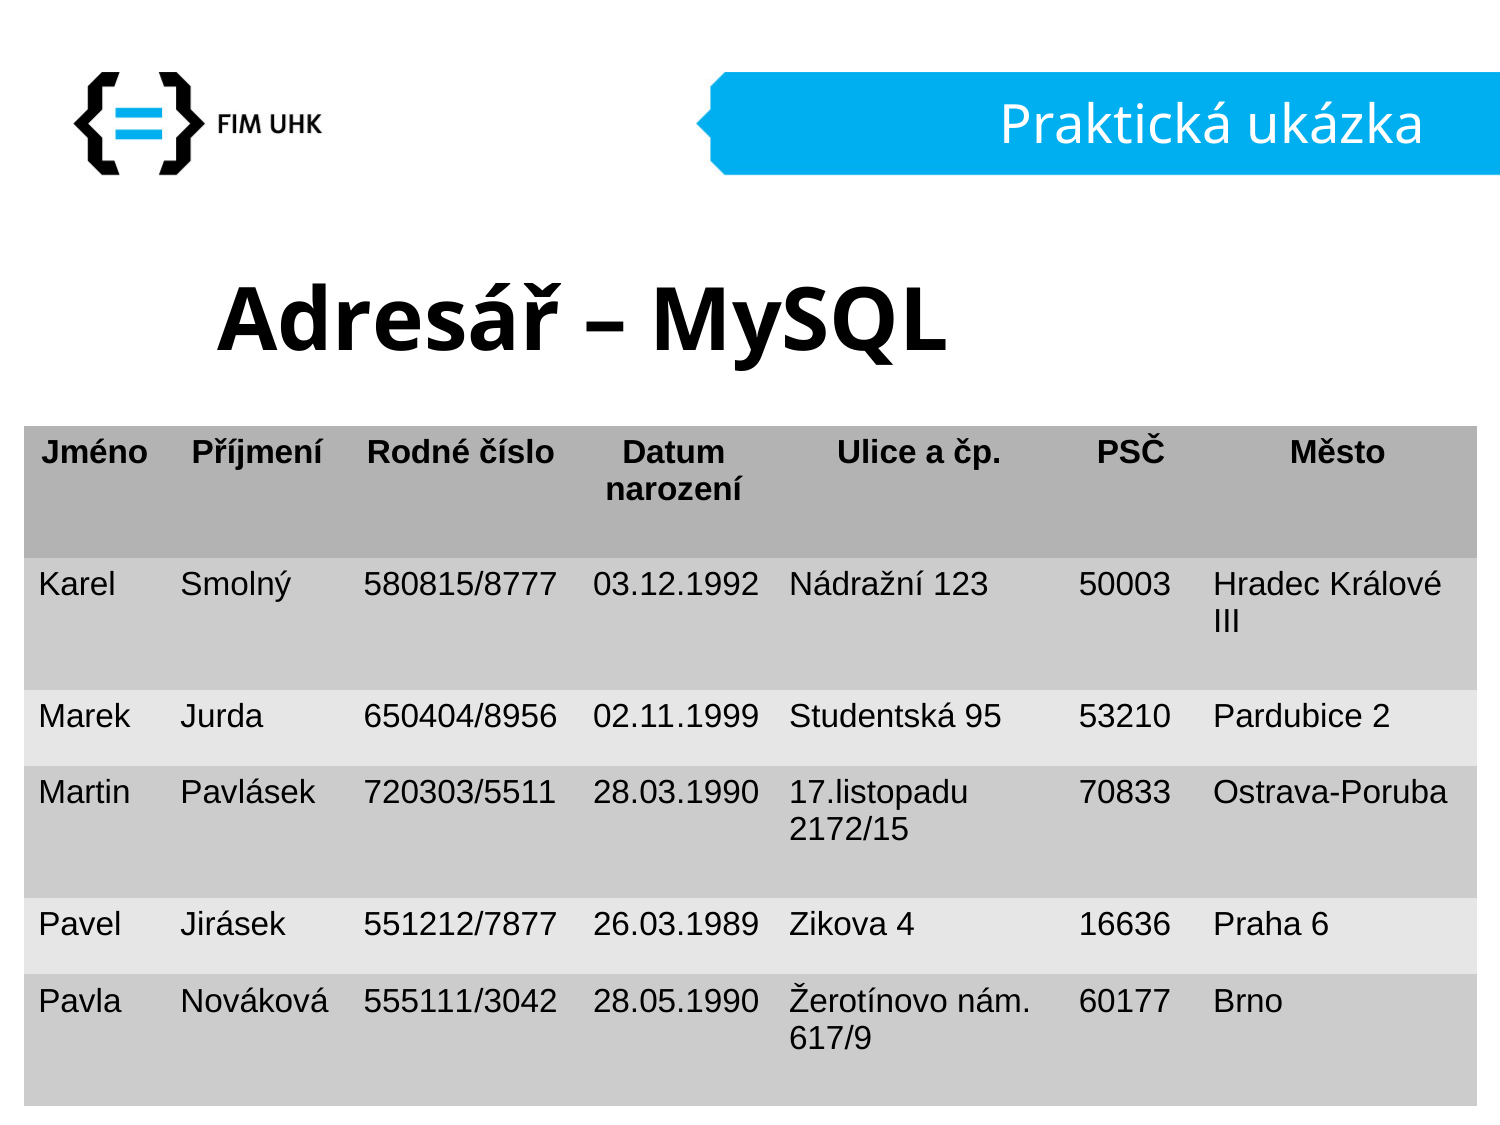

# Praktická ukázka
Adresář – MySQL
| Jméno | Příjmení | Rodné číslo | Datum narození | Ulice a čp. | PSČ | Město |
| --- | --- | --- | --- | --- | --- | --- |
| Karel | Smolný | 580815/8777 | 03.12.1992 | Nádražní 123 | 50003 | Hradec Králové III |
| Marek | Jurda | 650404/8956 | 02.11.1999 | Studentská 95 | 53210 | Pardubice 2 |
| Martin | Pavlásek | 720303/5511 | 28.03.1990 | 17.listopadu 2172/15 | 70833 | Ostrava-Poruba |
| Pavel | Jirásek | 551212/7877 | 26.03.1989 | Zikova 4 | 16636 | Praha 6 |
| Pavla | Nováková | 555111/3042 | 28.05.1990 | Žerotínovo nám. 617/9 | 60177 | Brno |